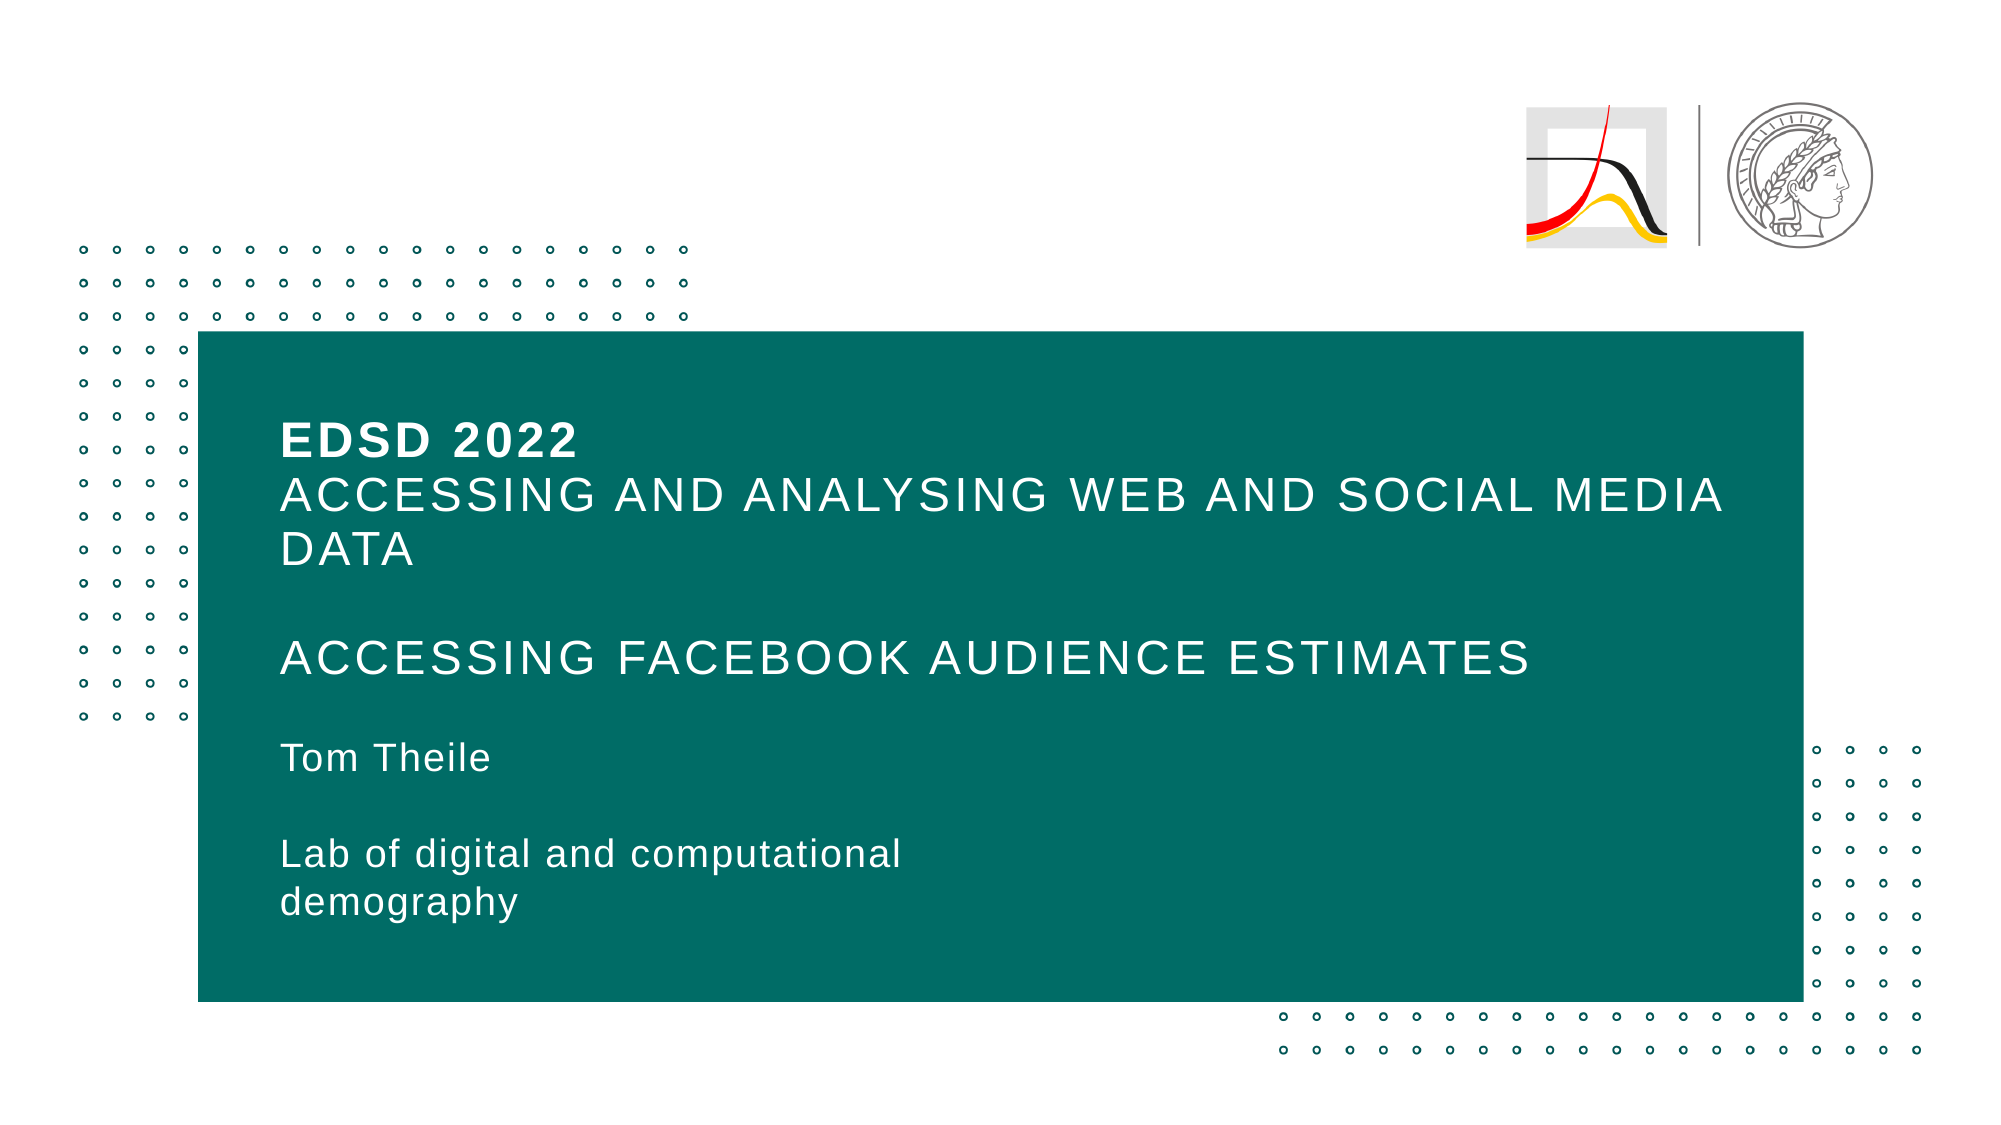

# EDSD 2022 Accessing and analysing web and social media data Accessing Facebook Audience Estimates
Tom Theile
Lab of digital and computational demography